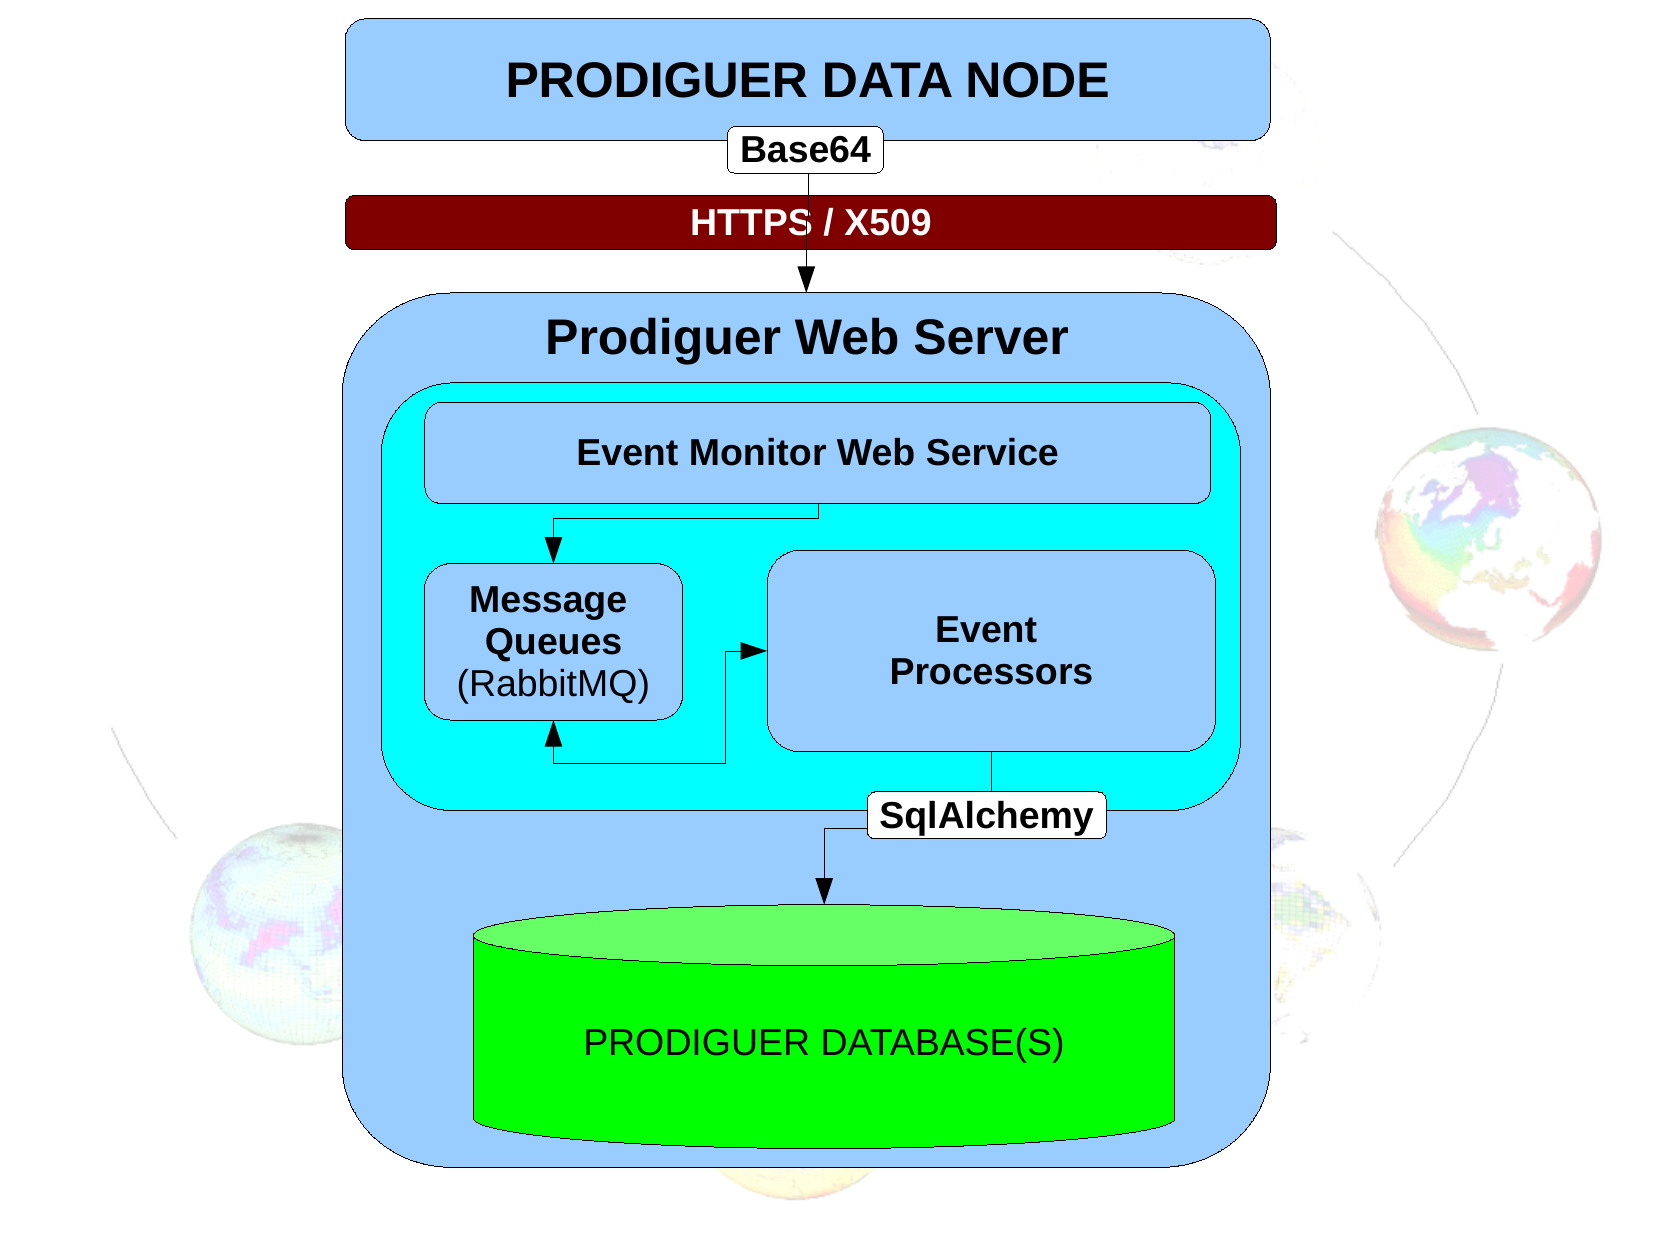

PRODIGUER DATA NODE
Base64
HTTPS / X509
Prodiguer Web Server
Event Monitor Web Service
Event
Processors
Message
Queues
(RabbitMQ)
SqlAlchemy
PRODIGUER DATABASE(S)